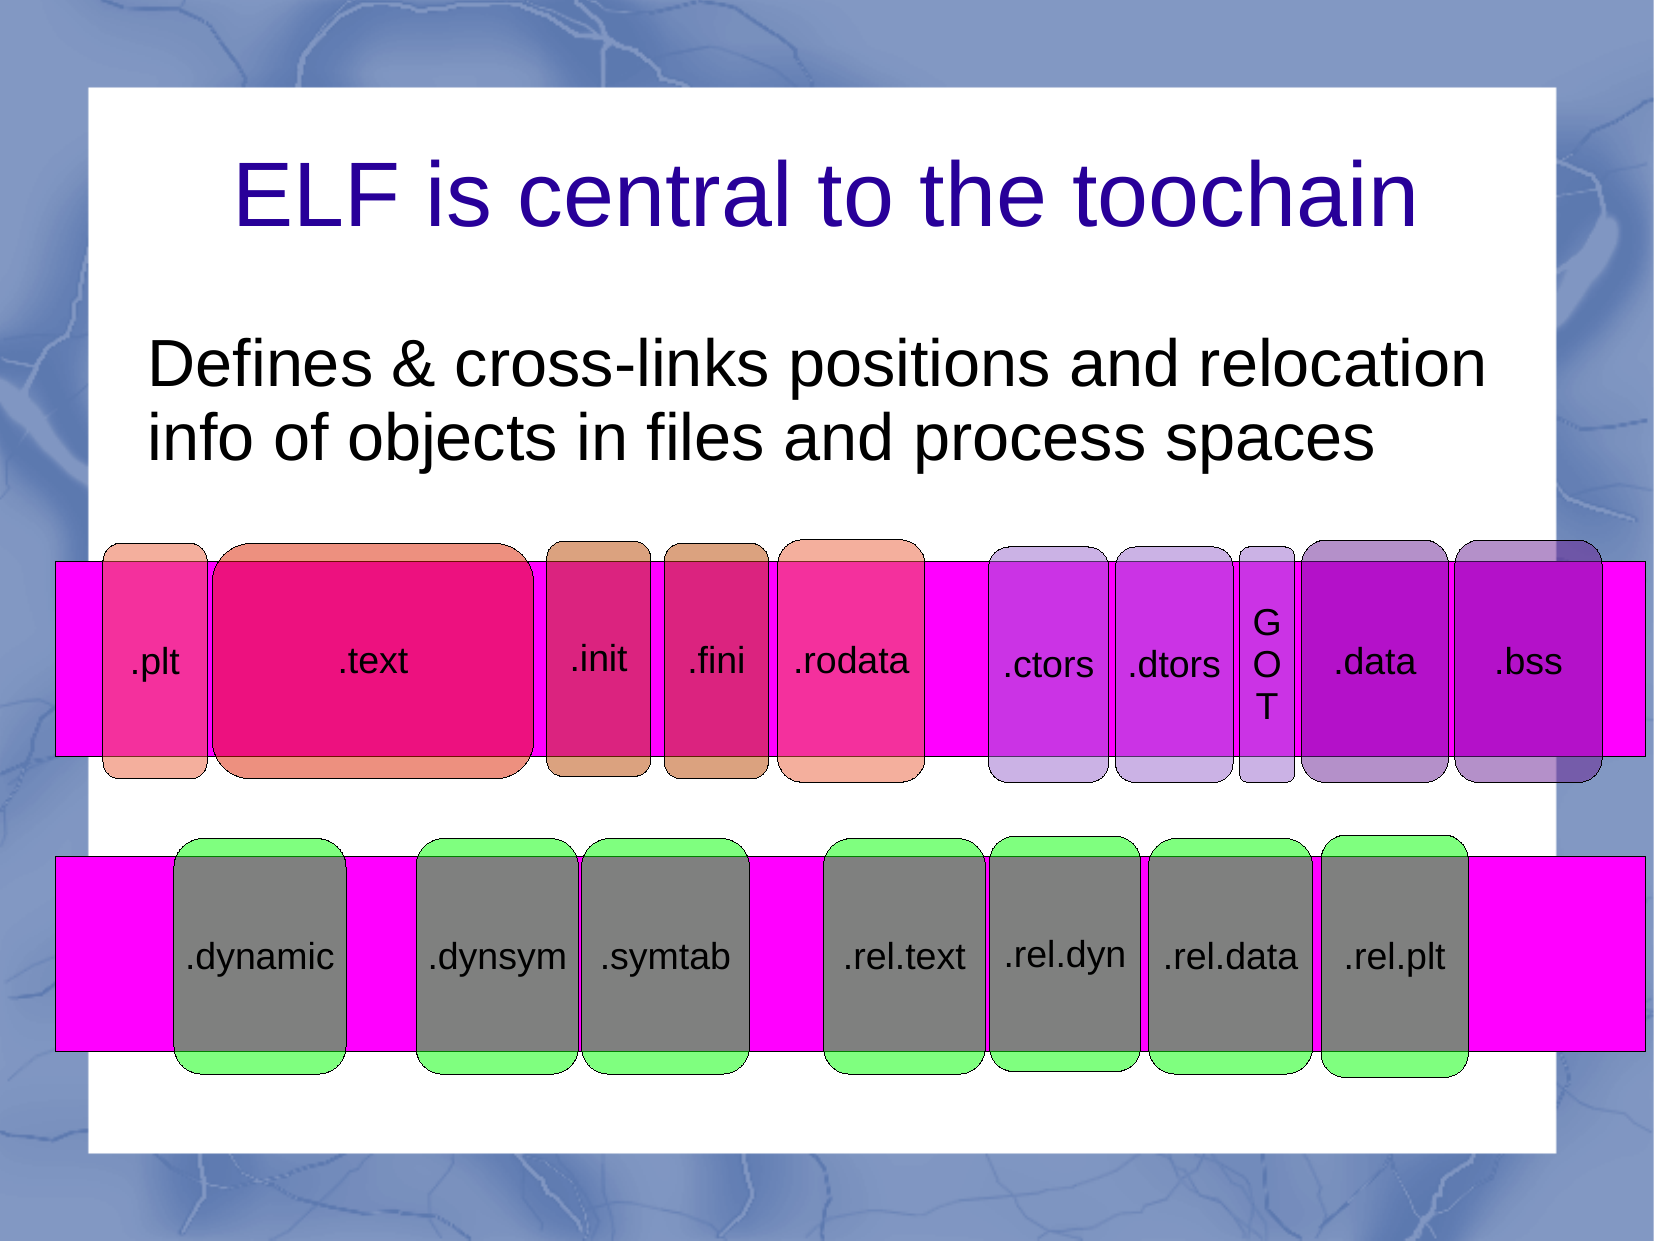

# ELF is central to the toochain
Defines & cross-links positions and relocation info of objects in files and process spaces
.rodata
.data
.bss
.init
.text
.fini
.plt
.dtors
G
O
T
.ctors
.rel.plt
.rel.dyn
.rel.data
.dynamic
.dynsym
.symtab
.rel.text